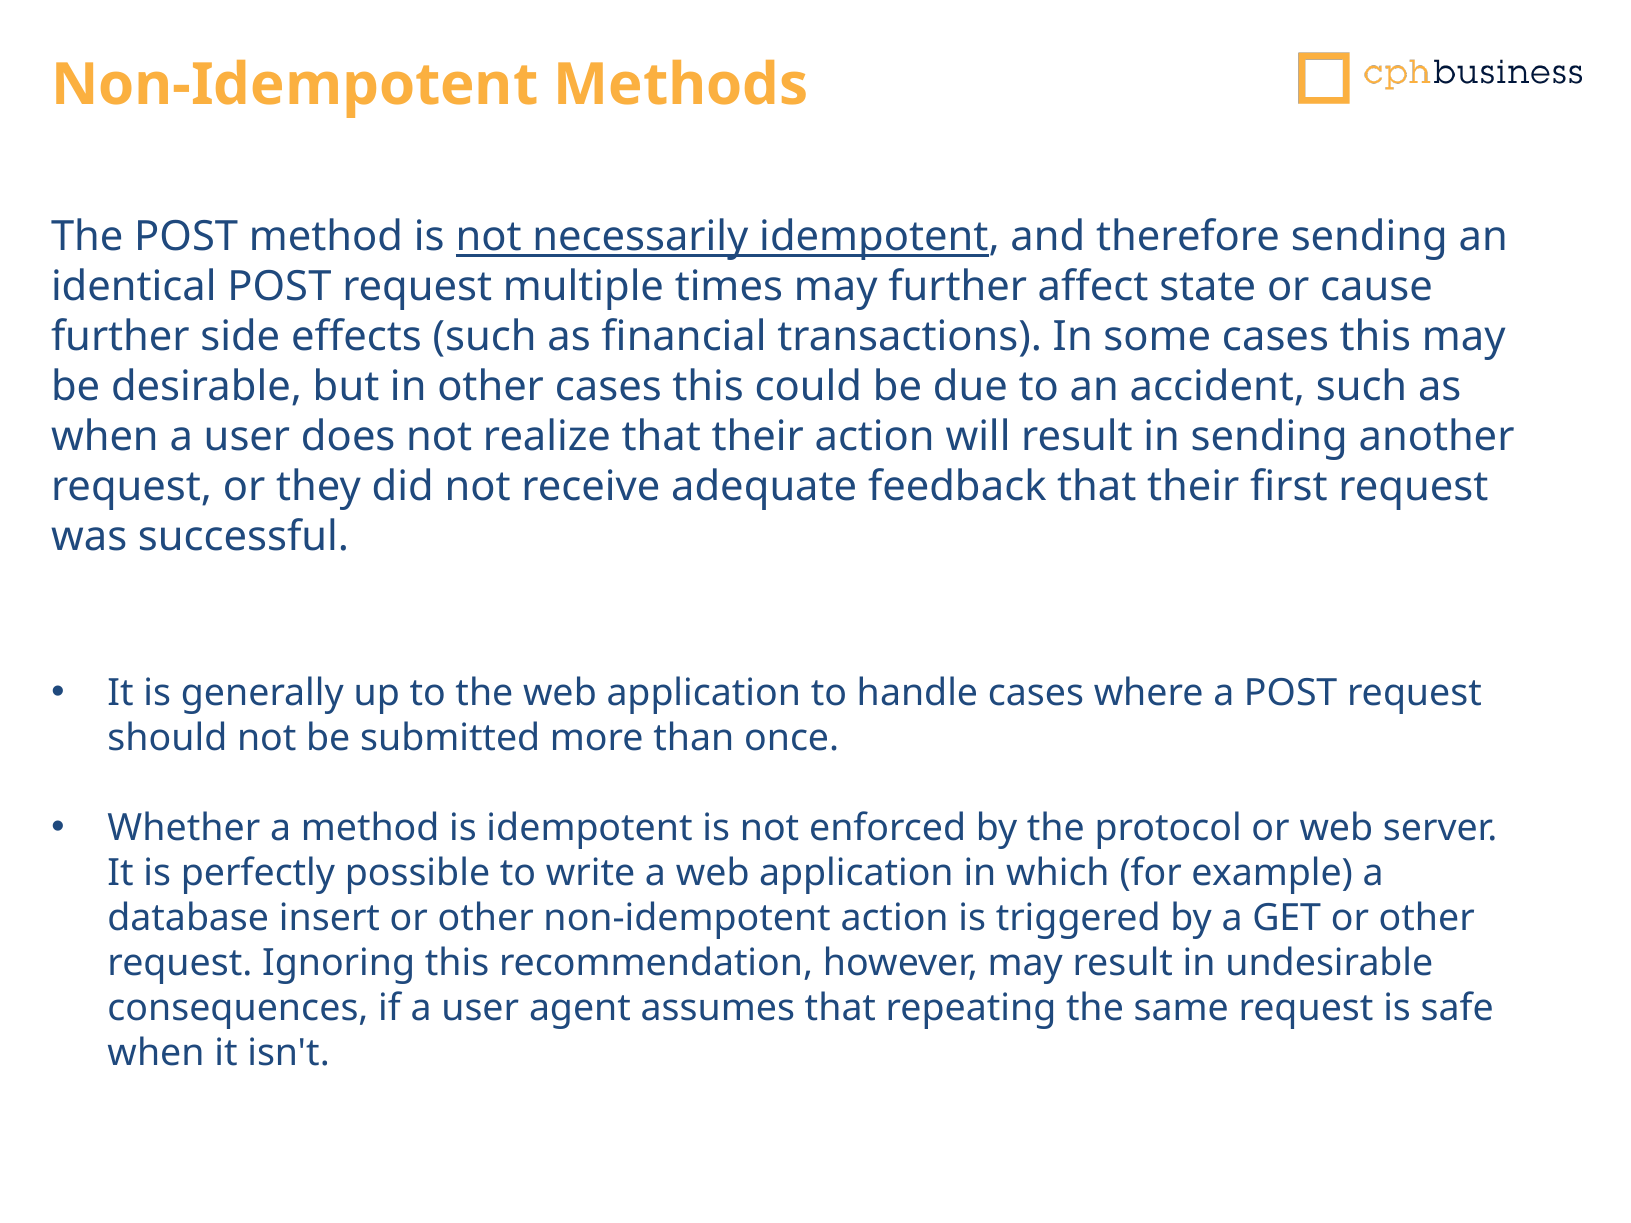

Non-Idempotent Methods
The POST method is not necessarily idempotent, and therefore sending an identical POST request multiple times may further affect state or cause further side effects (such as financial transactions). In some cases this may be desirable, but in other cases this could be due to an accident, such as when a user does not realize that their action will result in sending another request, or they did not receive adequate feedback that their first request was successful.
It is generally up to the web application to handle cases where a POST request should not be submitted more than once.
Whether a method is idempotent is not enforced by the protocol or web server. It is perfectly possible to write a web application in which (for example) a database insert or other non-idempotent action is triggered by a GET or other request. Ignoring this recommendation, however, may result in undesirable consequences, if a user agent assumes that repeating the same request is safe when it isn't.